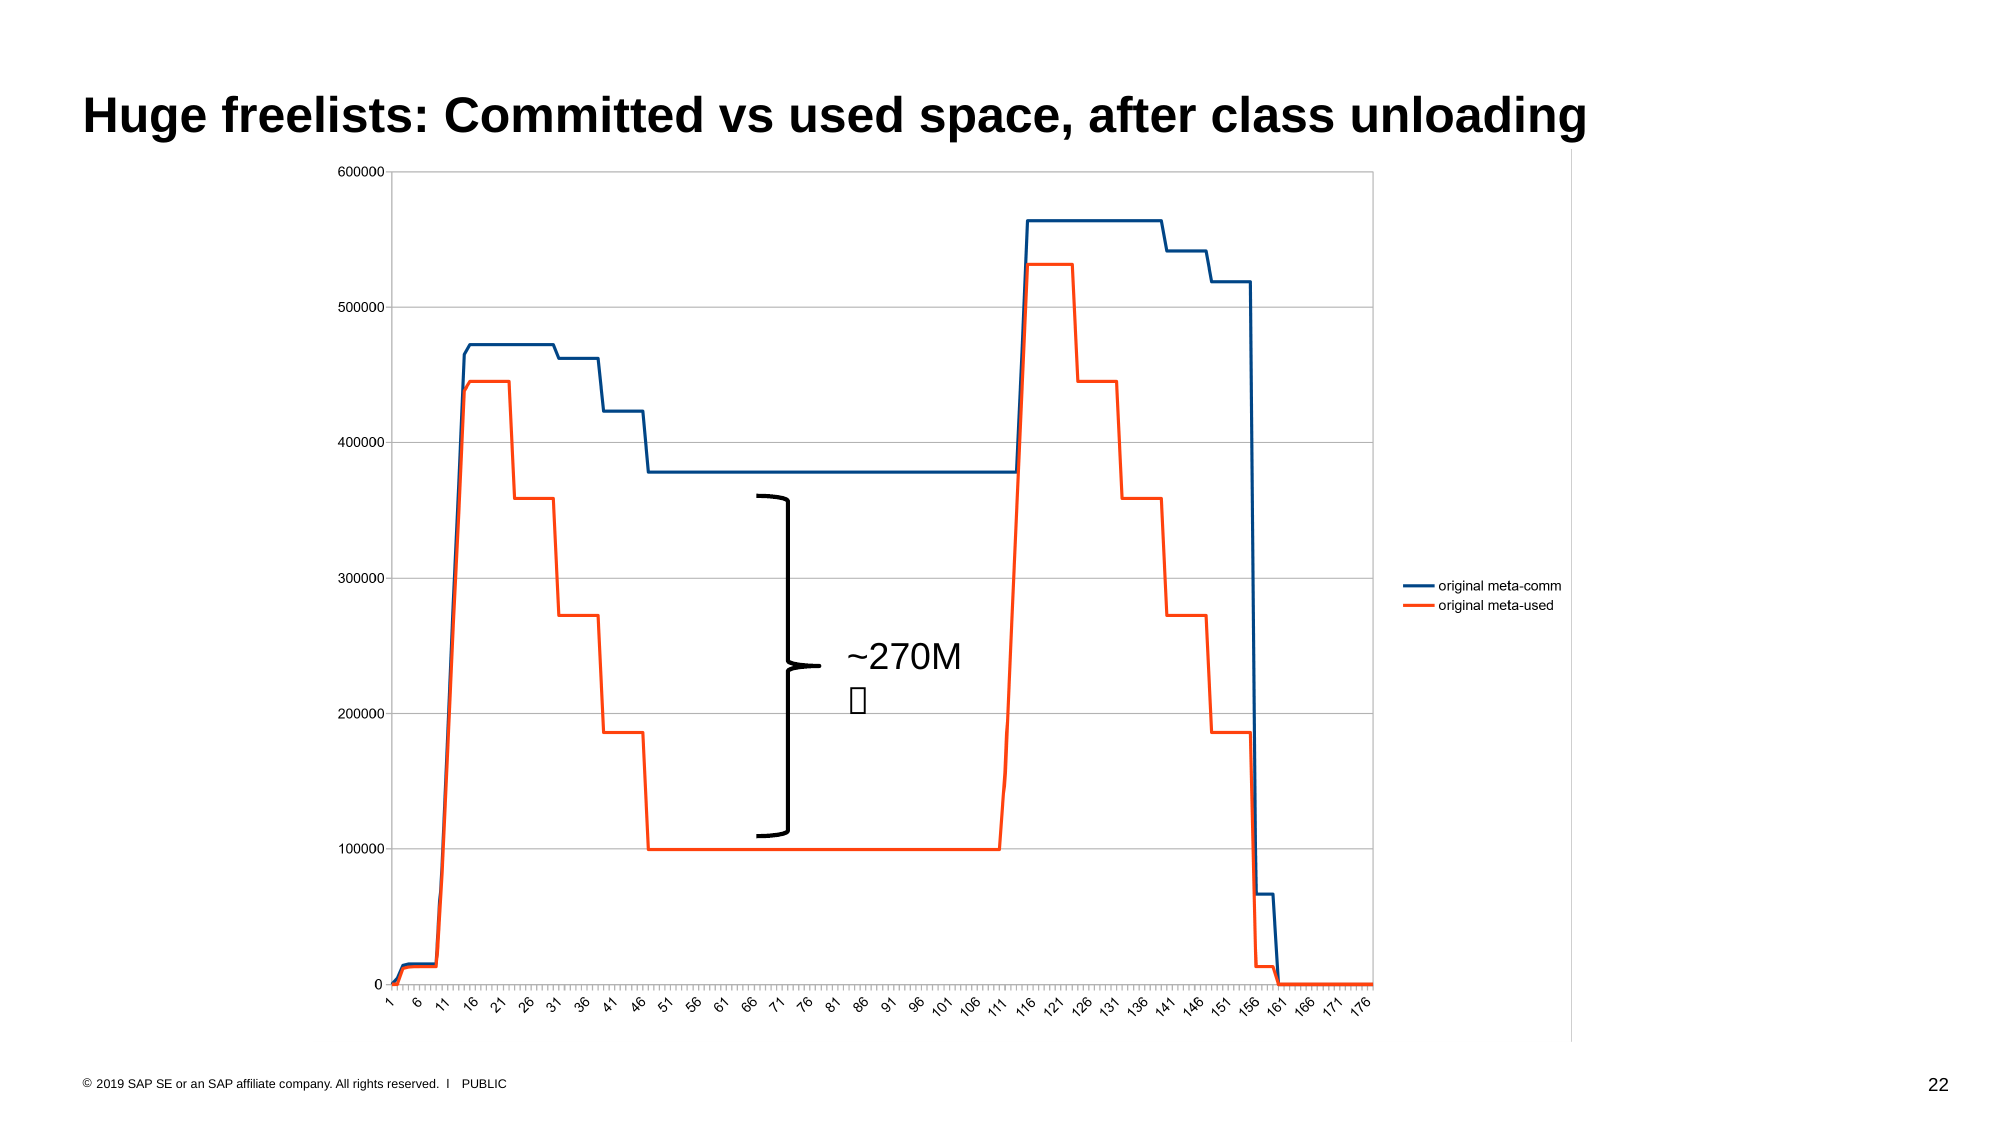

# Huge freelists: Committed vs used space, after class unloading
~270M 